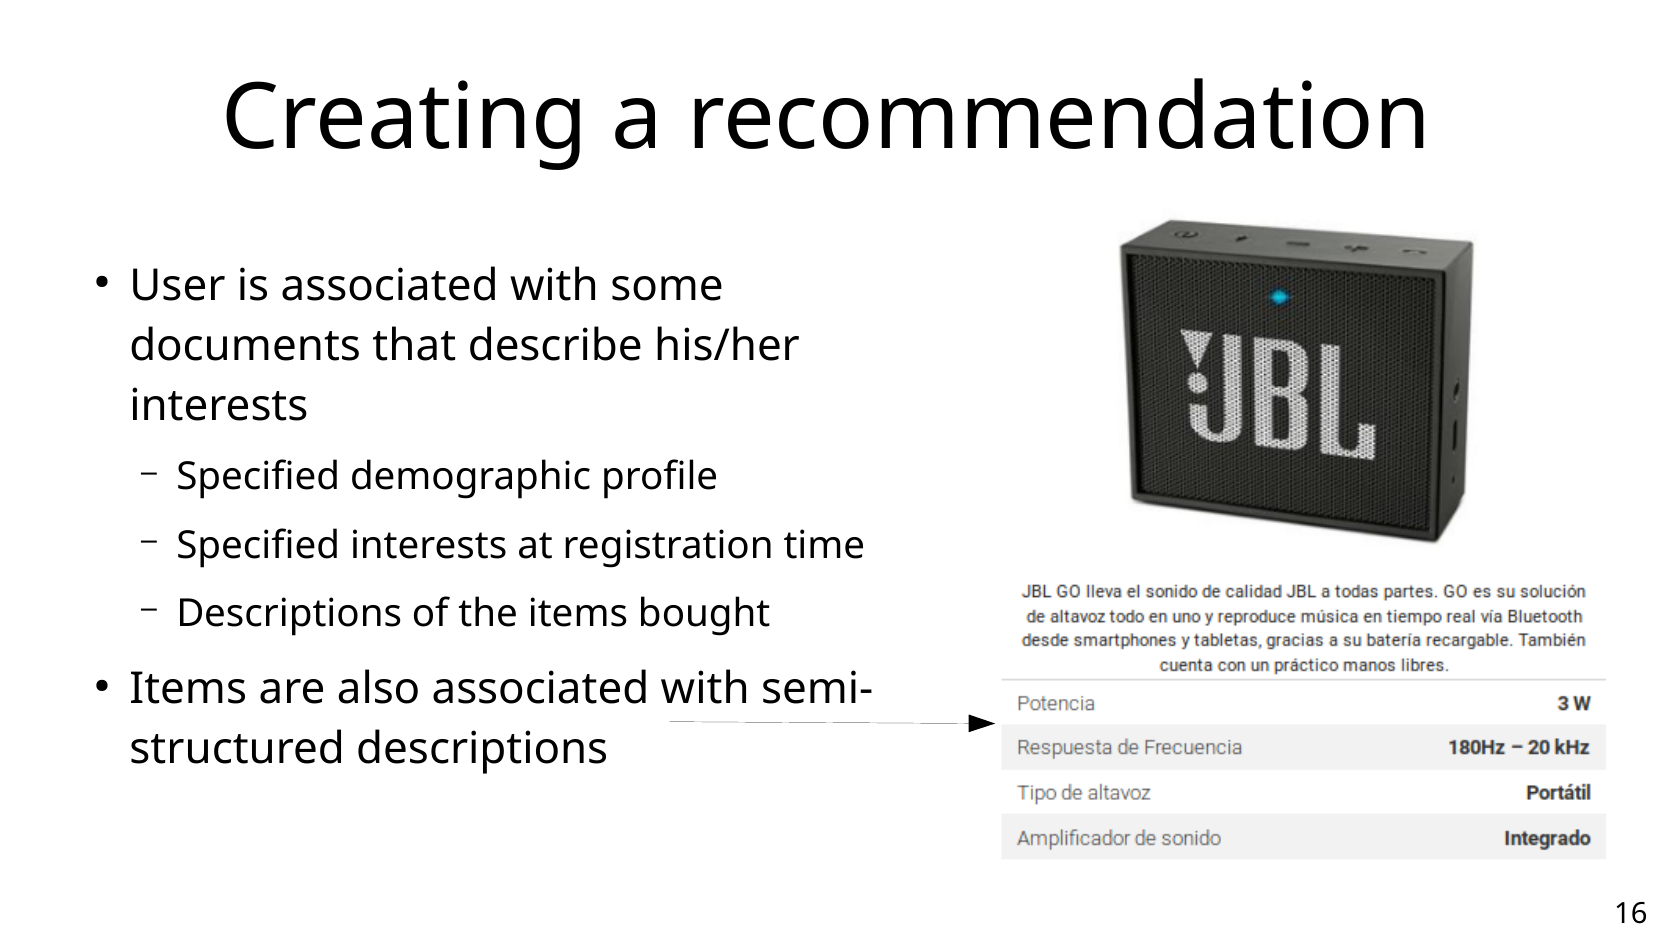

# Creating a recommendation
User is associated with some documents that describe his/her interests
Specified demographic profile
Specified interests at registration time
Descriptions of the items bought
Items are also associated with semi-structured descriptions
16